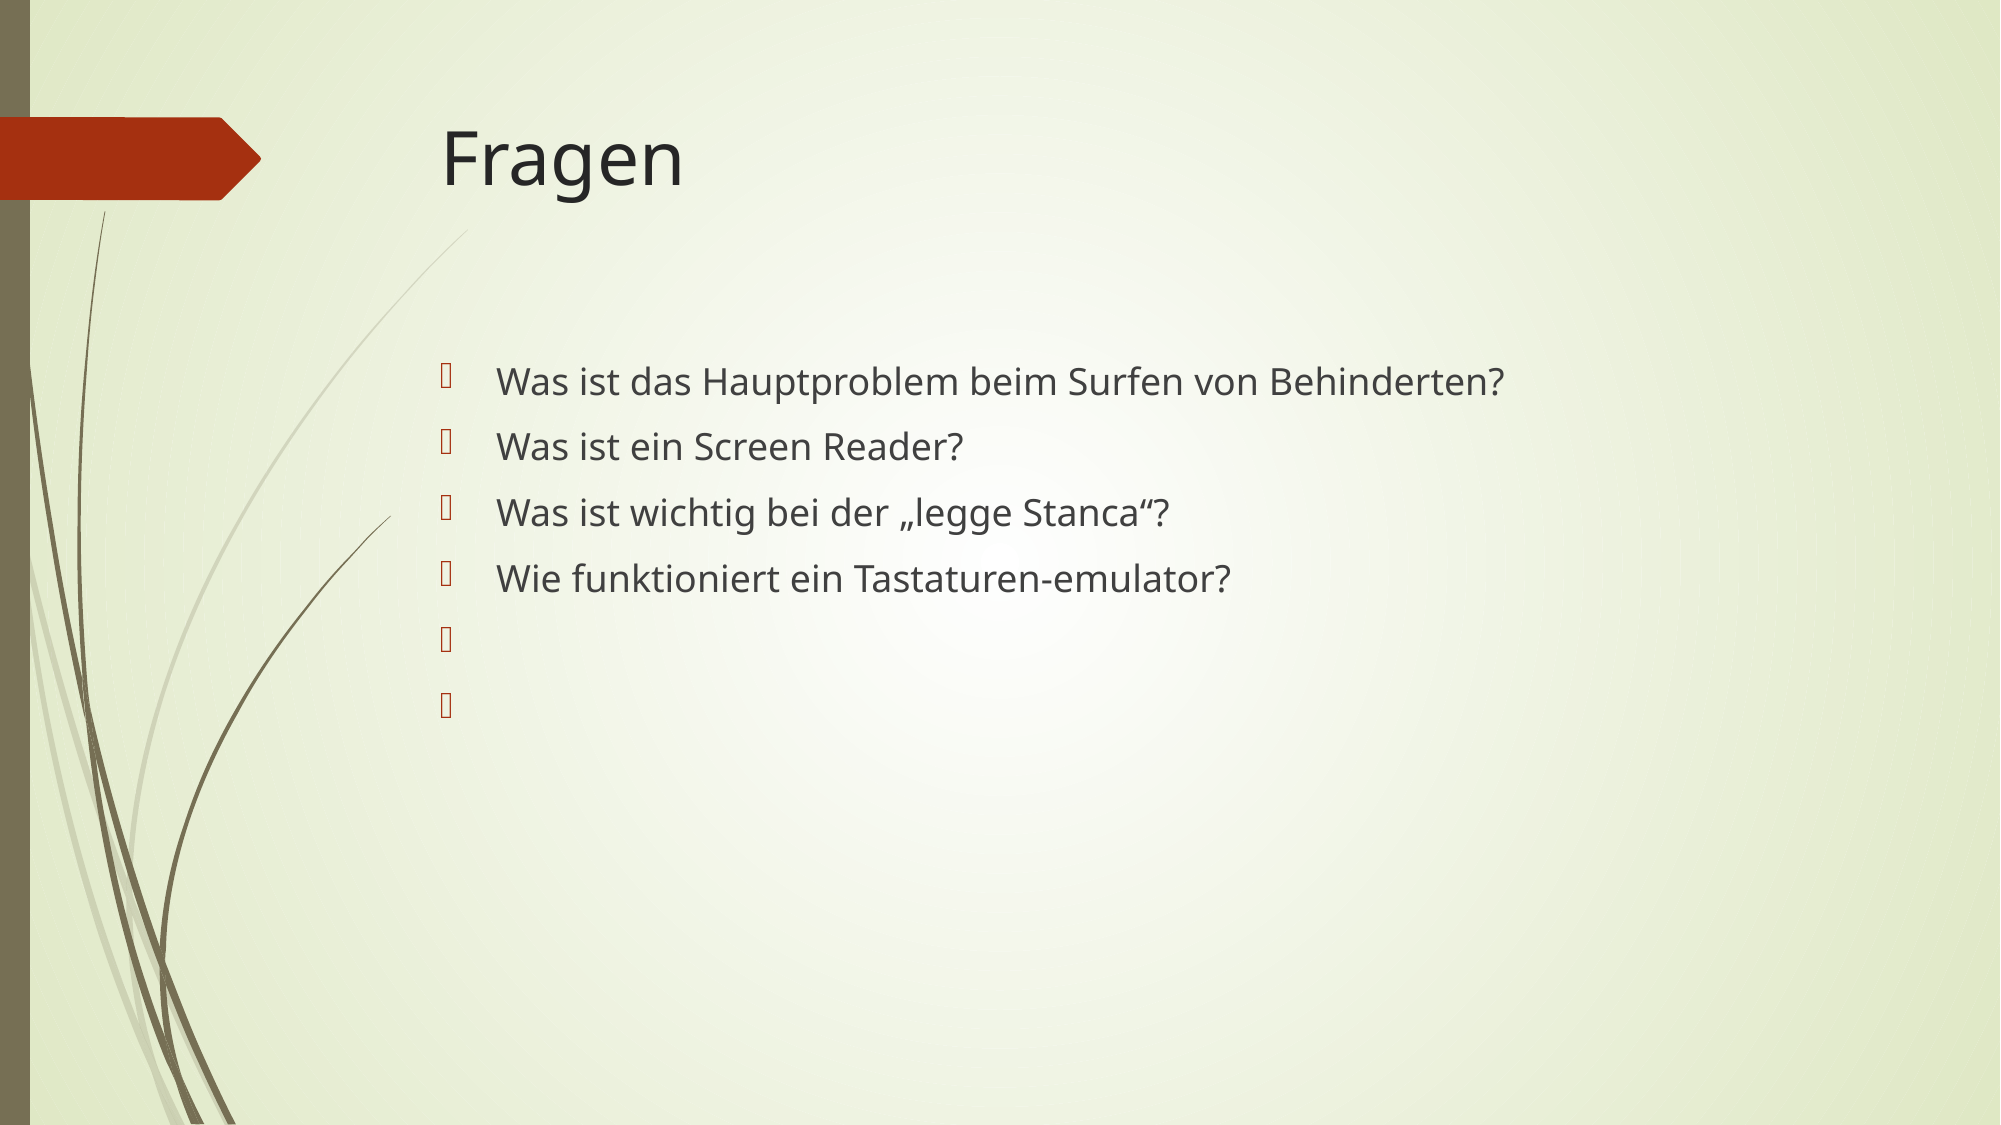

# Fragen
Was ist das Hauptproblem beim Surfen von Behinderten?
Was ist ein Screen Reader?
Was ist wichtig bei der „legge Stanca“?
Wie funktioniert ein Tastaturen-emulator?